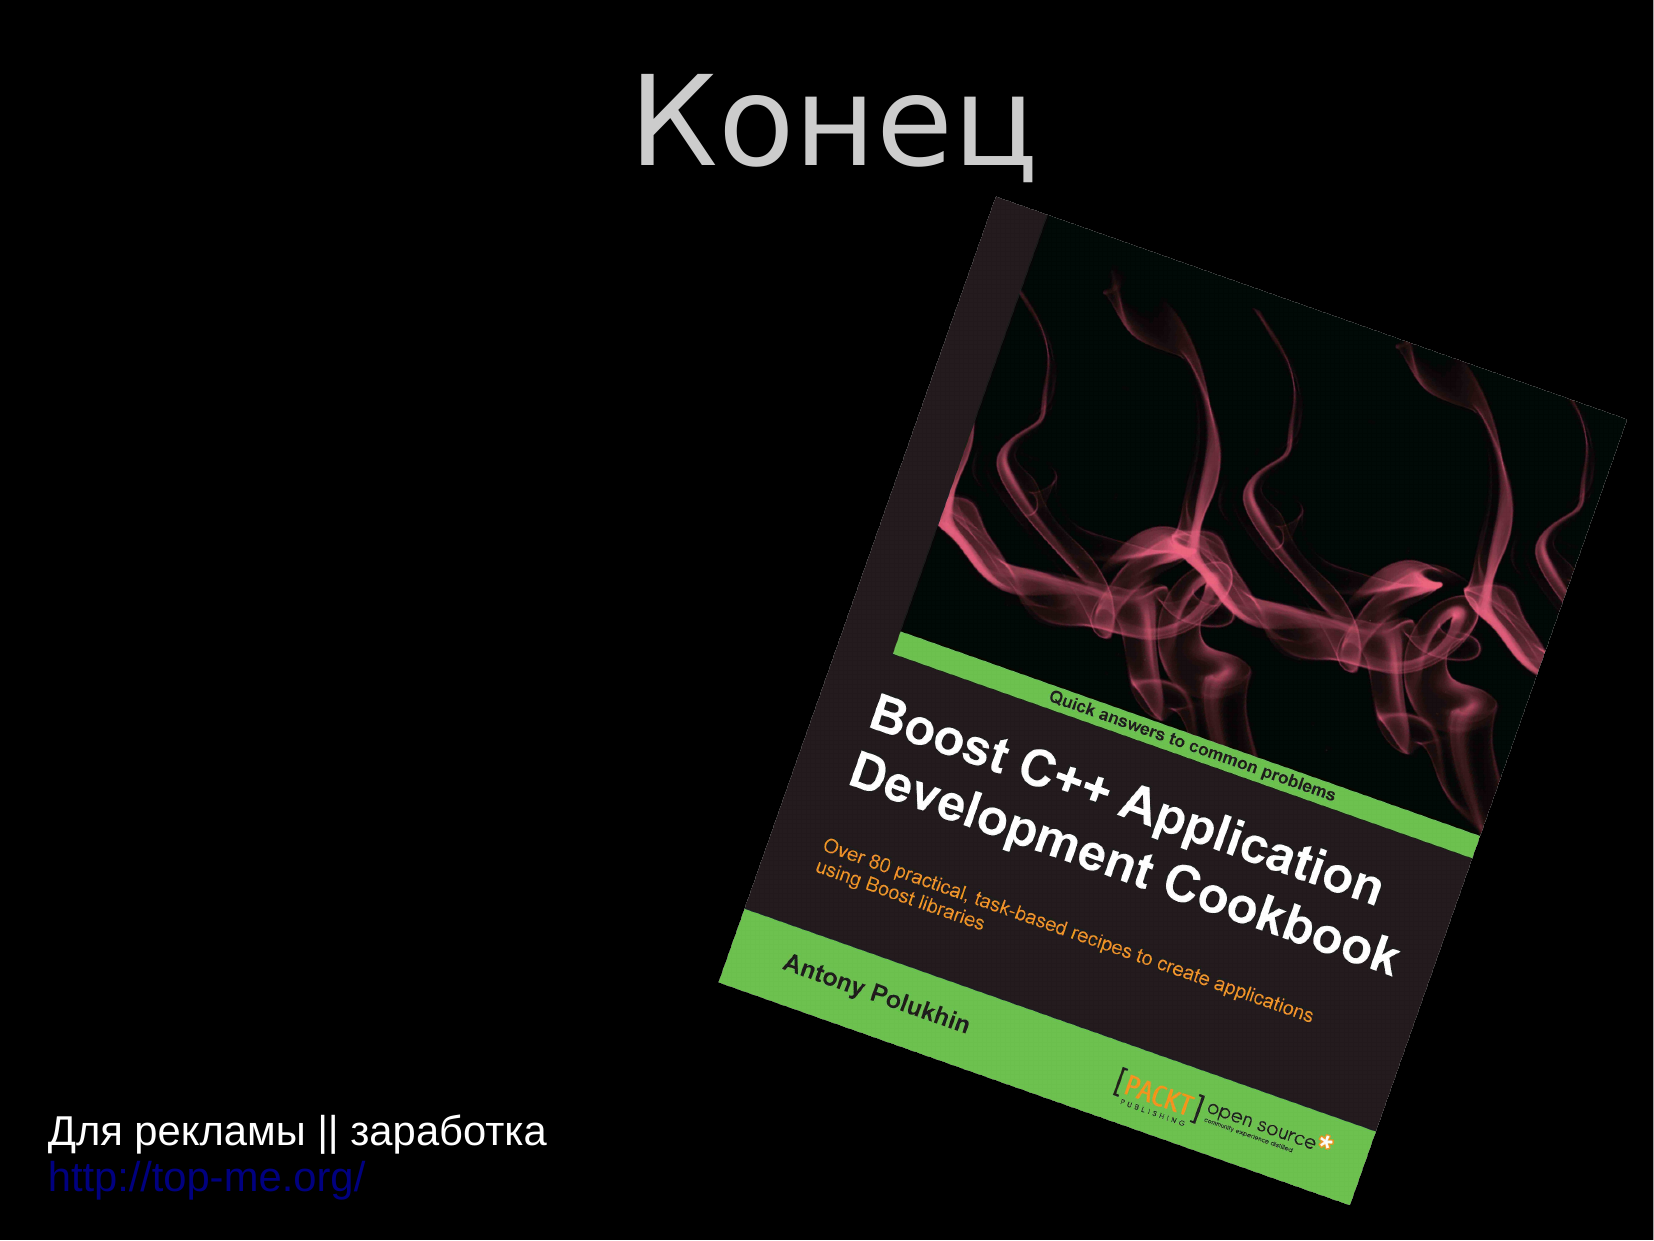

# Конец
Для рекламы || заработка http://top-me.org/